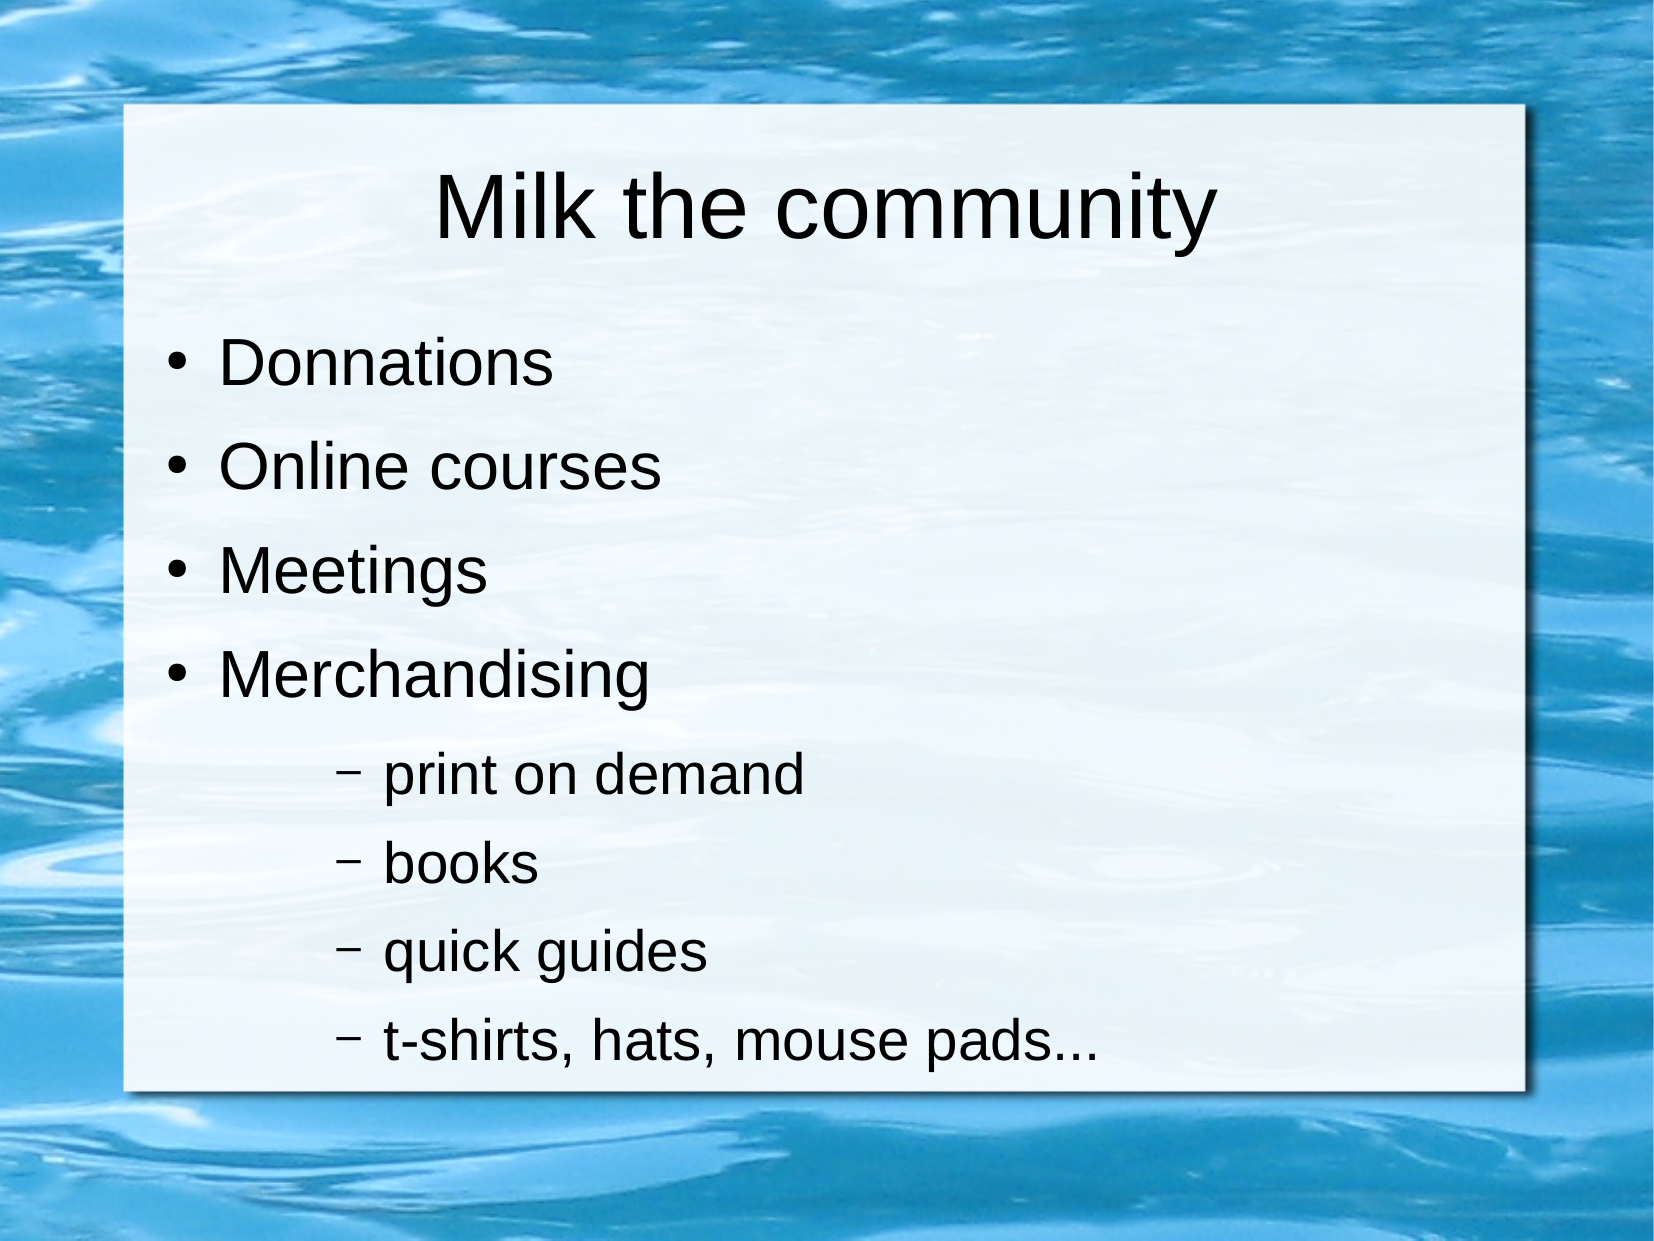

# Milk the community
Donnations
Online courses
Meetings
Merchandising
print on demand
books
quick guides
t-shirts, hats, mouse pads...